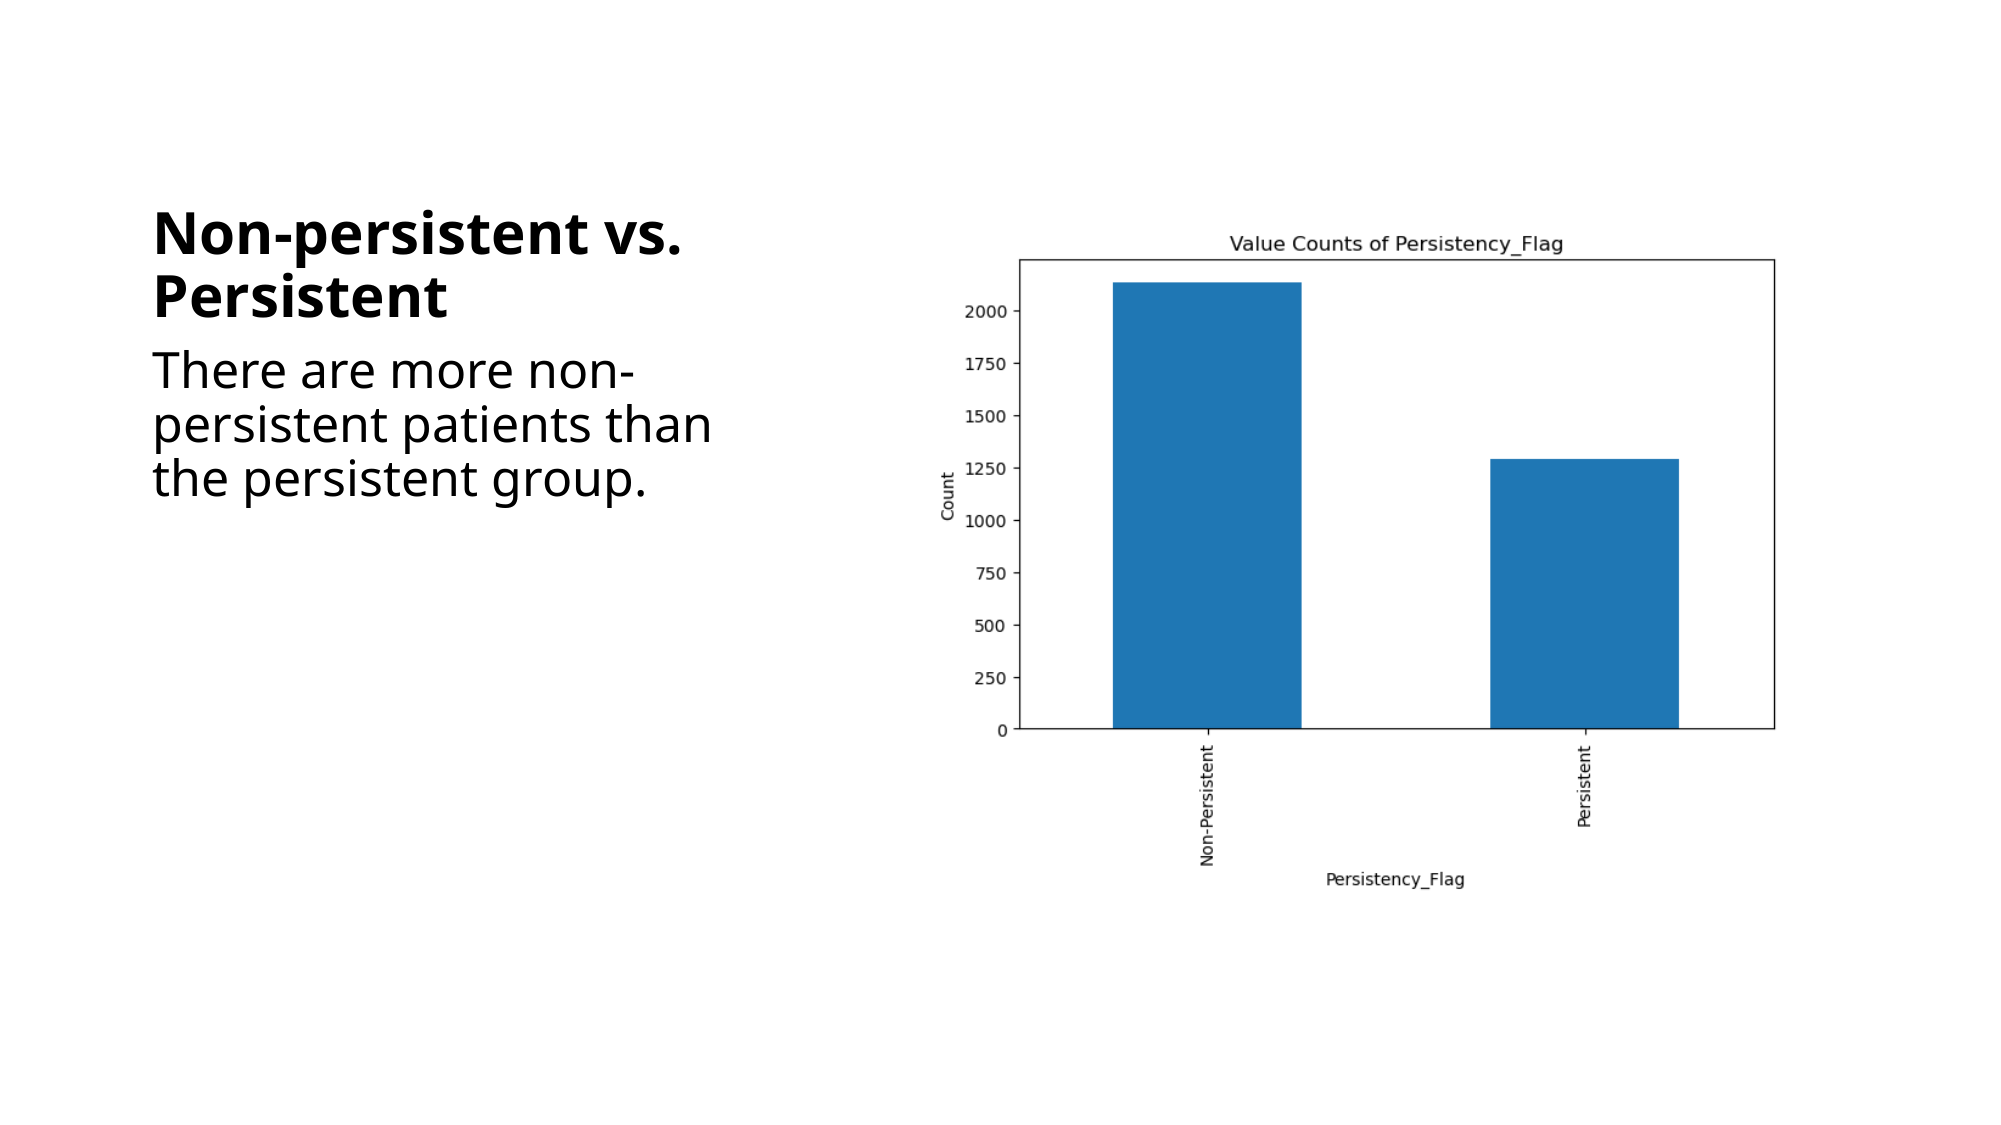

# Non-persistent vs. Persistent
There are more non-persistent patients than the persistent group.